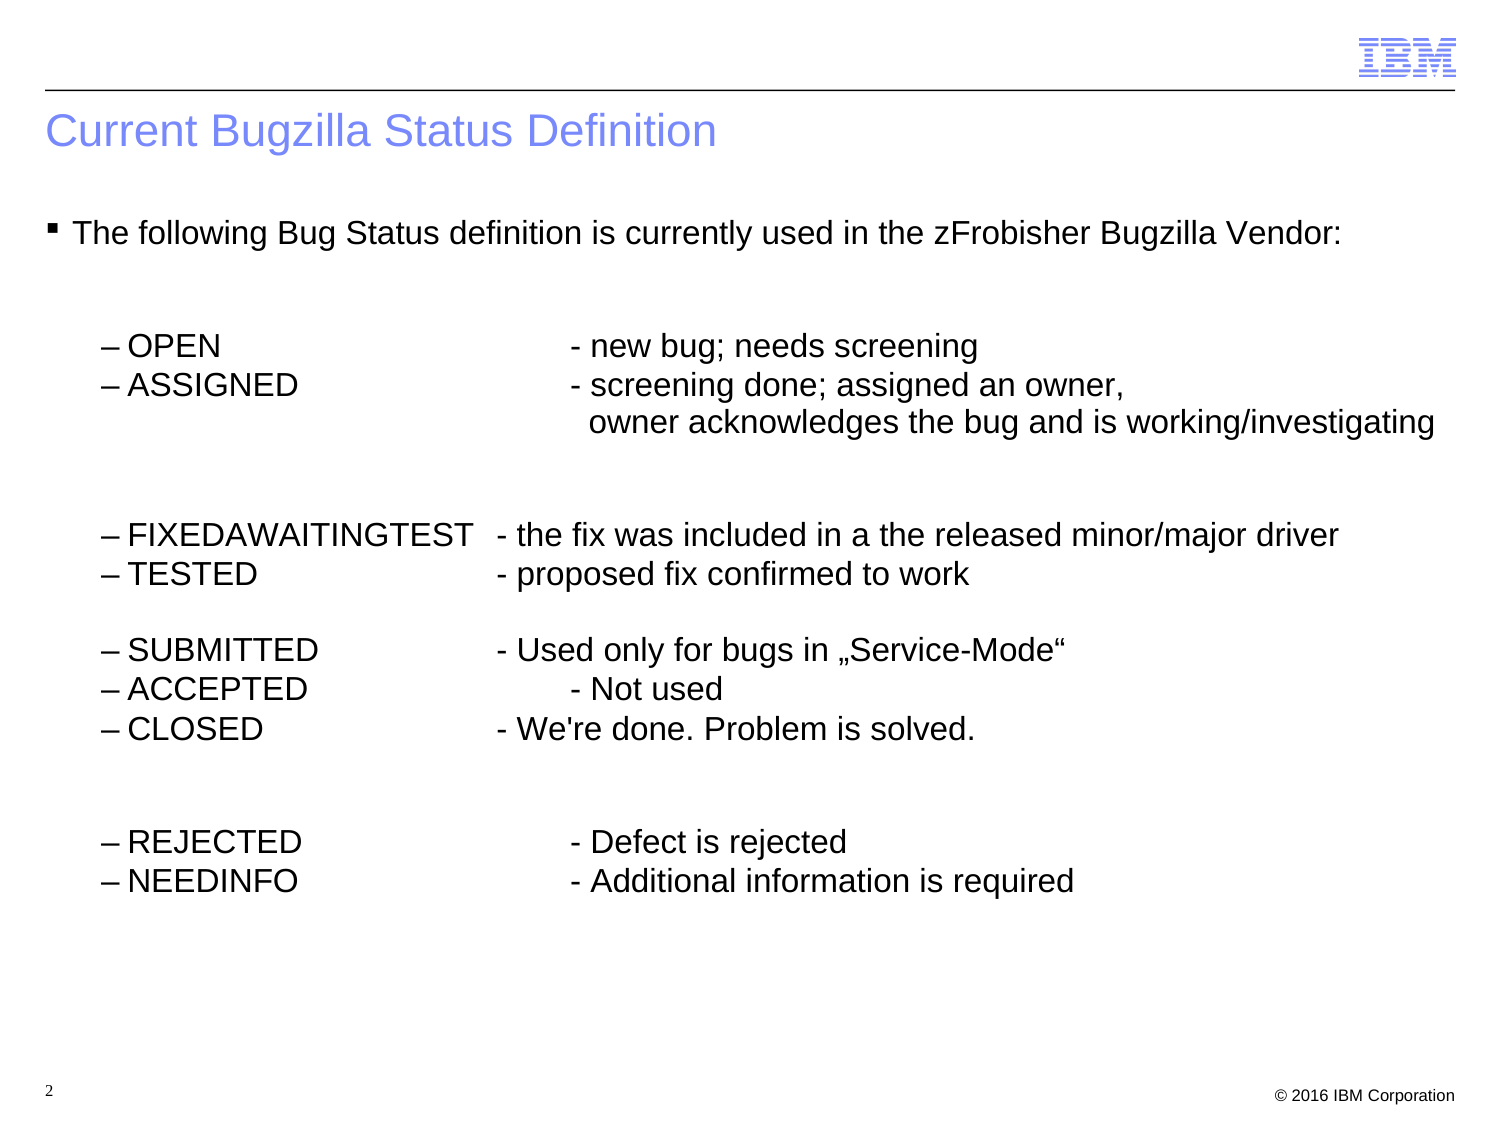

# Current Bugzilla Status Definition
The following Bug Status definition is currently used in the zFrobisher Bugzilla Vendor:
OPEN 					- new bug; needs screening
ASSIGNED 				- screening done; assigned an owner, 										 owner acknowledges the bug and is working/investigating
FIXEDAWAITINGTEST 	- the fix was included in a the released minor/major driver
TESTED 				- proposed fix confirmed to work
SUBMITTED 			- Used only for bugs in „Service-Mode“
ACCEPTED 				- Not used
CLOSED 				- We're done. Problem is solved.
REJECTED				- Defect is rejected
NEEDINFO				- Additional information is required
2